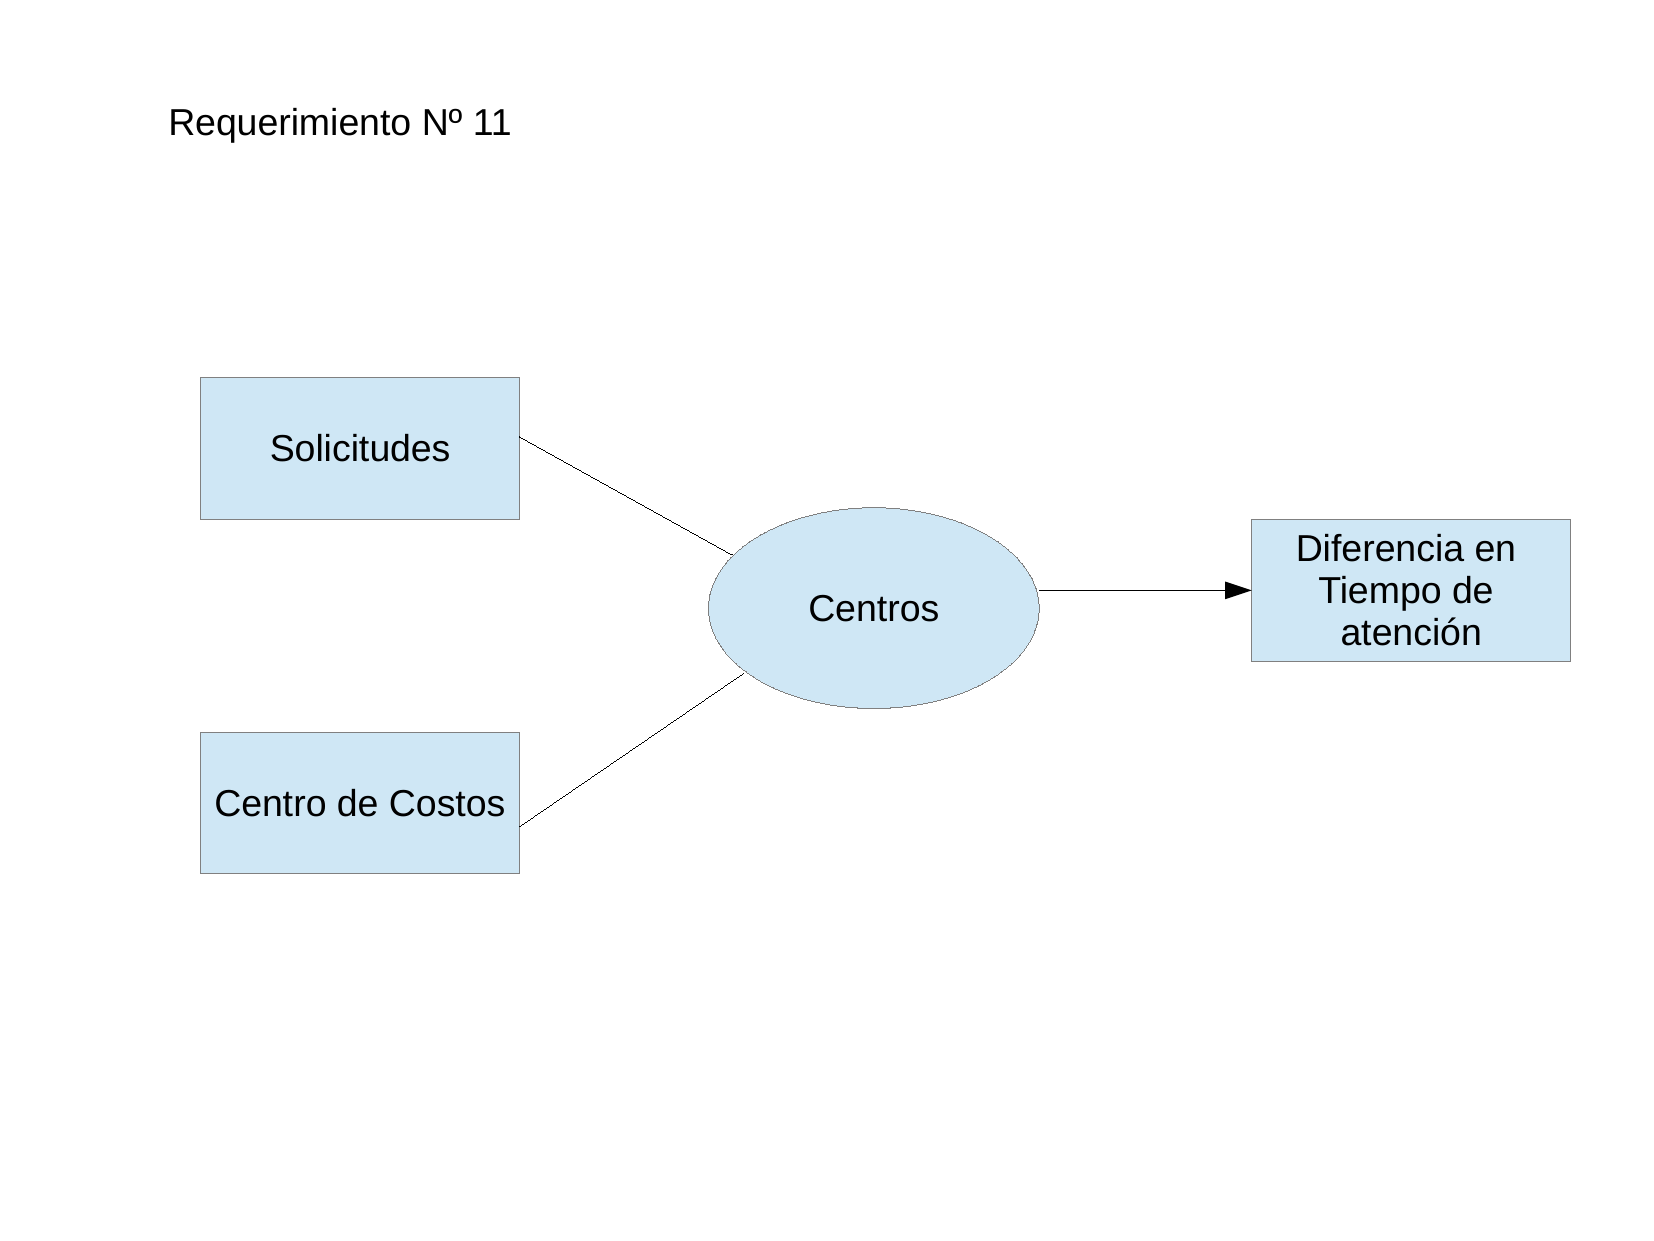

Requerimiento Nº 11
Solicitudes
Centros
Diferencia en
Tiempo de
atención
Centro de Costos